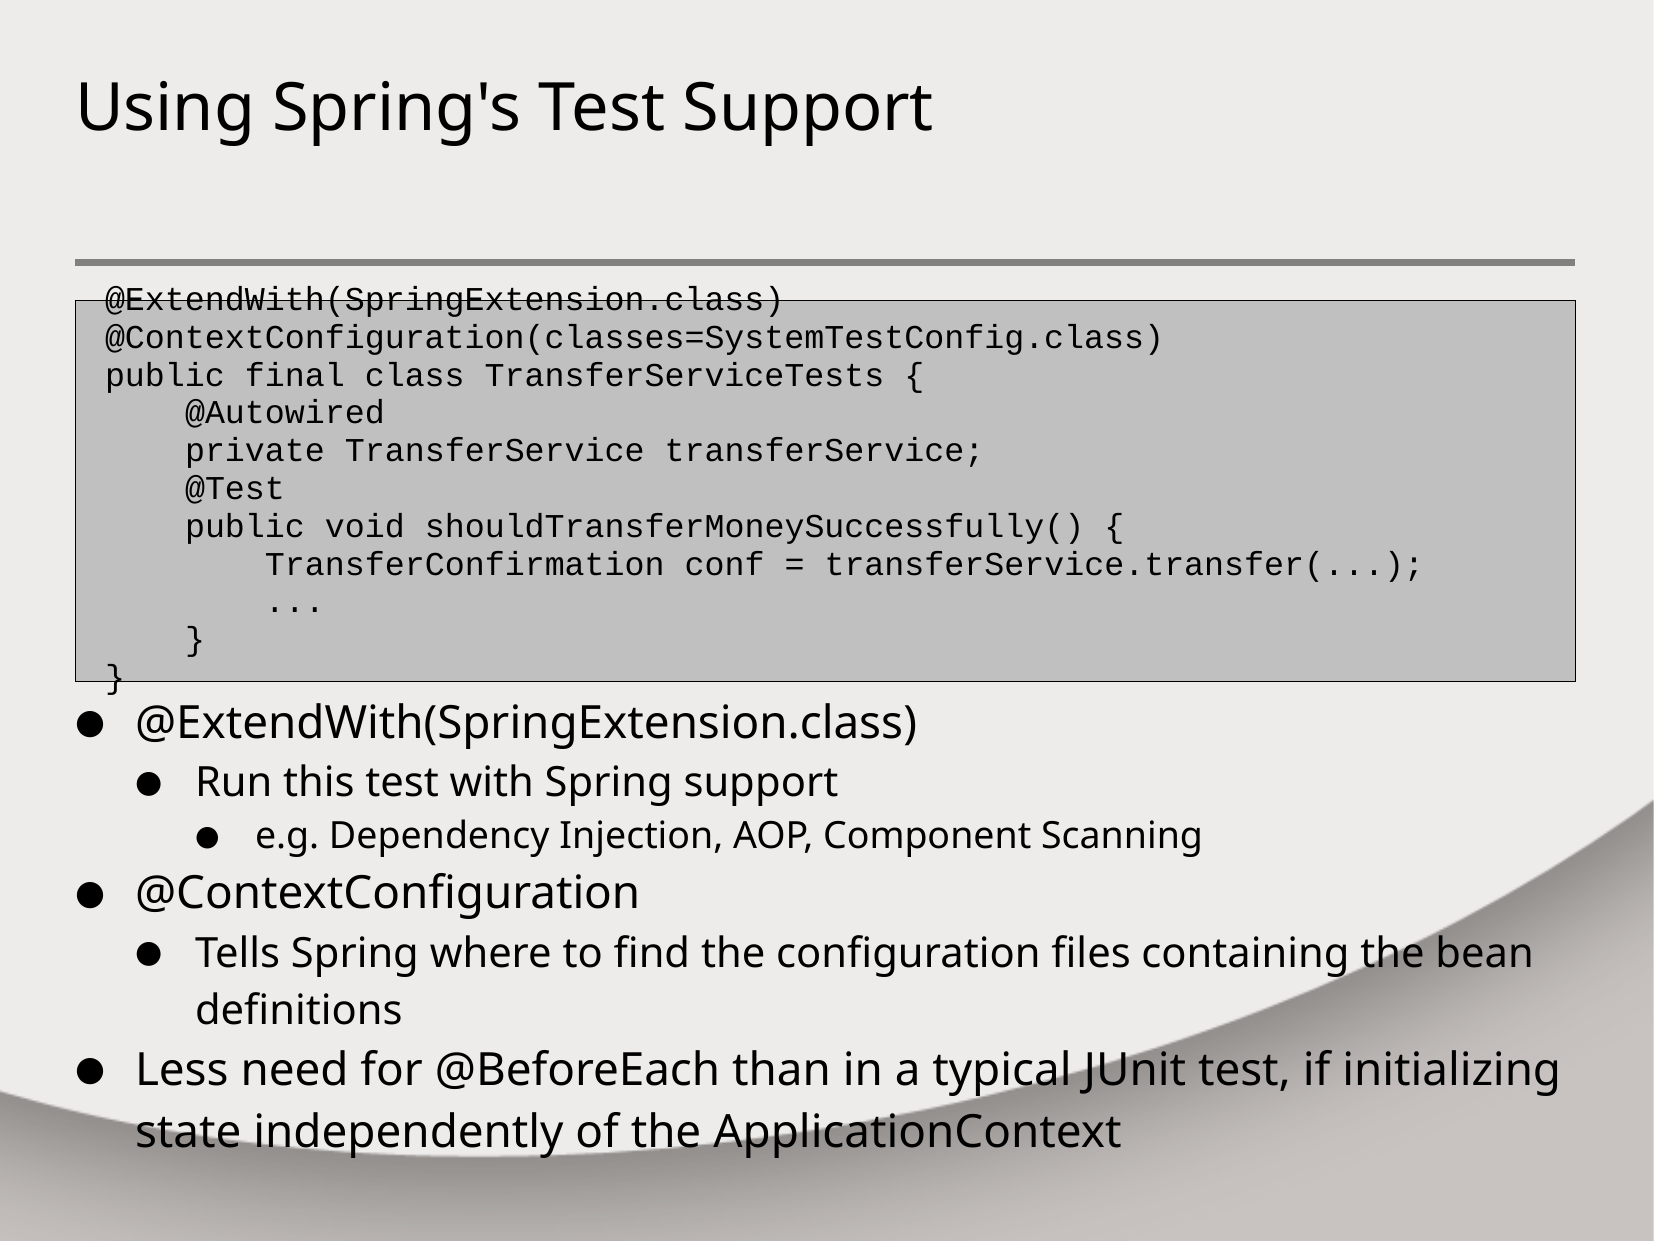

# Using Spring's Test Support
@ExtendWith(SpringExtension.class)
@ContextConfiguration(classes=SystemTestConfig.class)
public final class TransferServiceTests {
 @Autowired
 private TransferService transferService;
 @Test
 public void shouldTransferMoneySuccessfully() {
 TransferConfirmation conf = transferService.transfer(...);
 ...
 }
}
@ExtendWith(SpringExtension.class)
Run this test with Spring support
e.g. Dependency Injection, AOP, Component Scanning
@ContextConfiguration
Tells Spring where to find the configuration files containing the bean definitions
Less need for @BeforeEach than in a typical JUnit test, if initializing state independently of the ApplicationContext